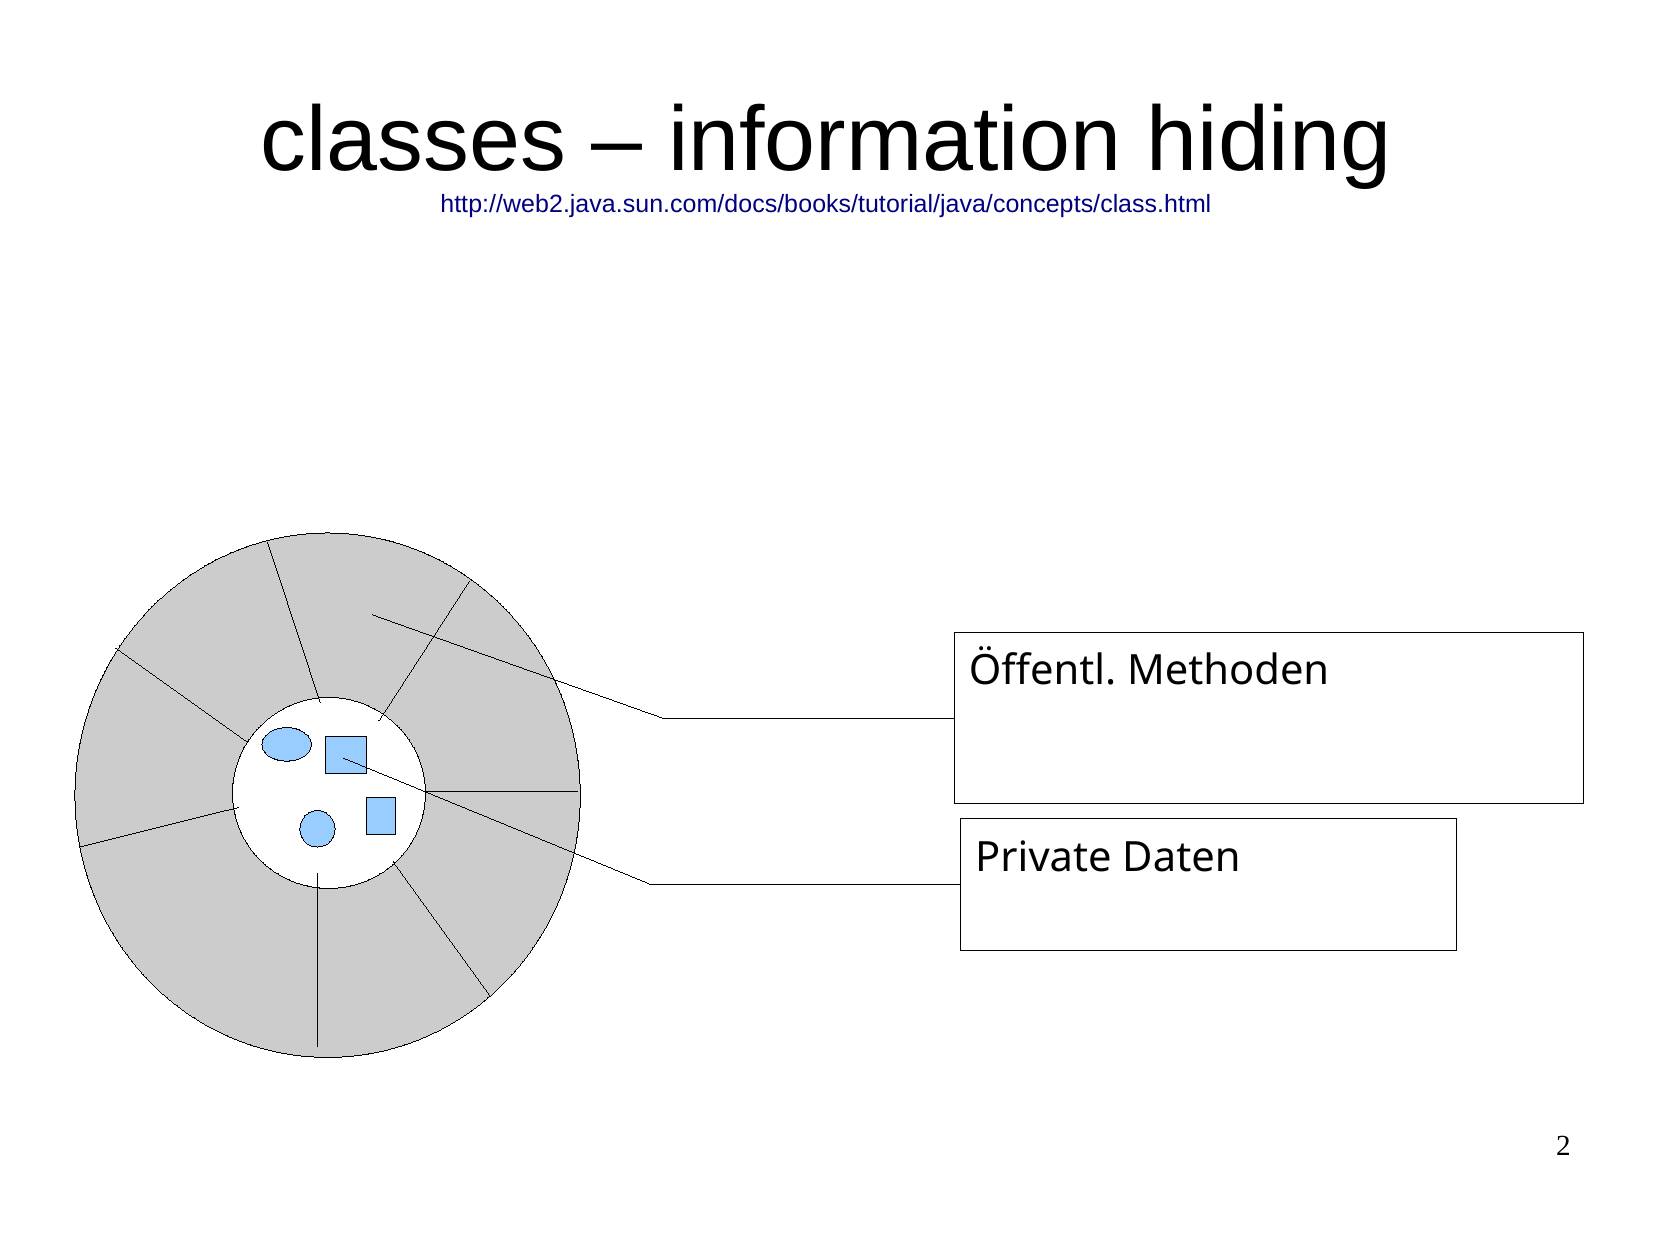

# classes – information hiding http://web2.java.sun.com/docs/books/tutorial/java/concepts/class.html
2